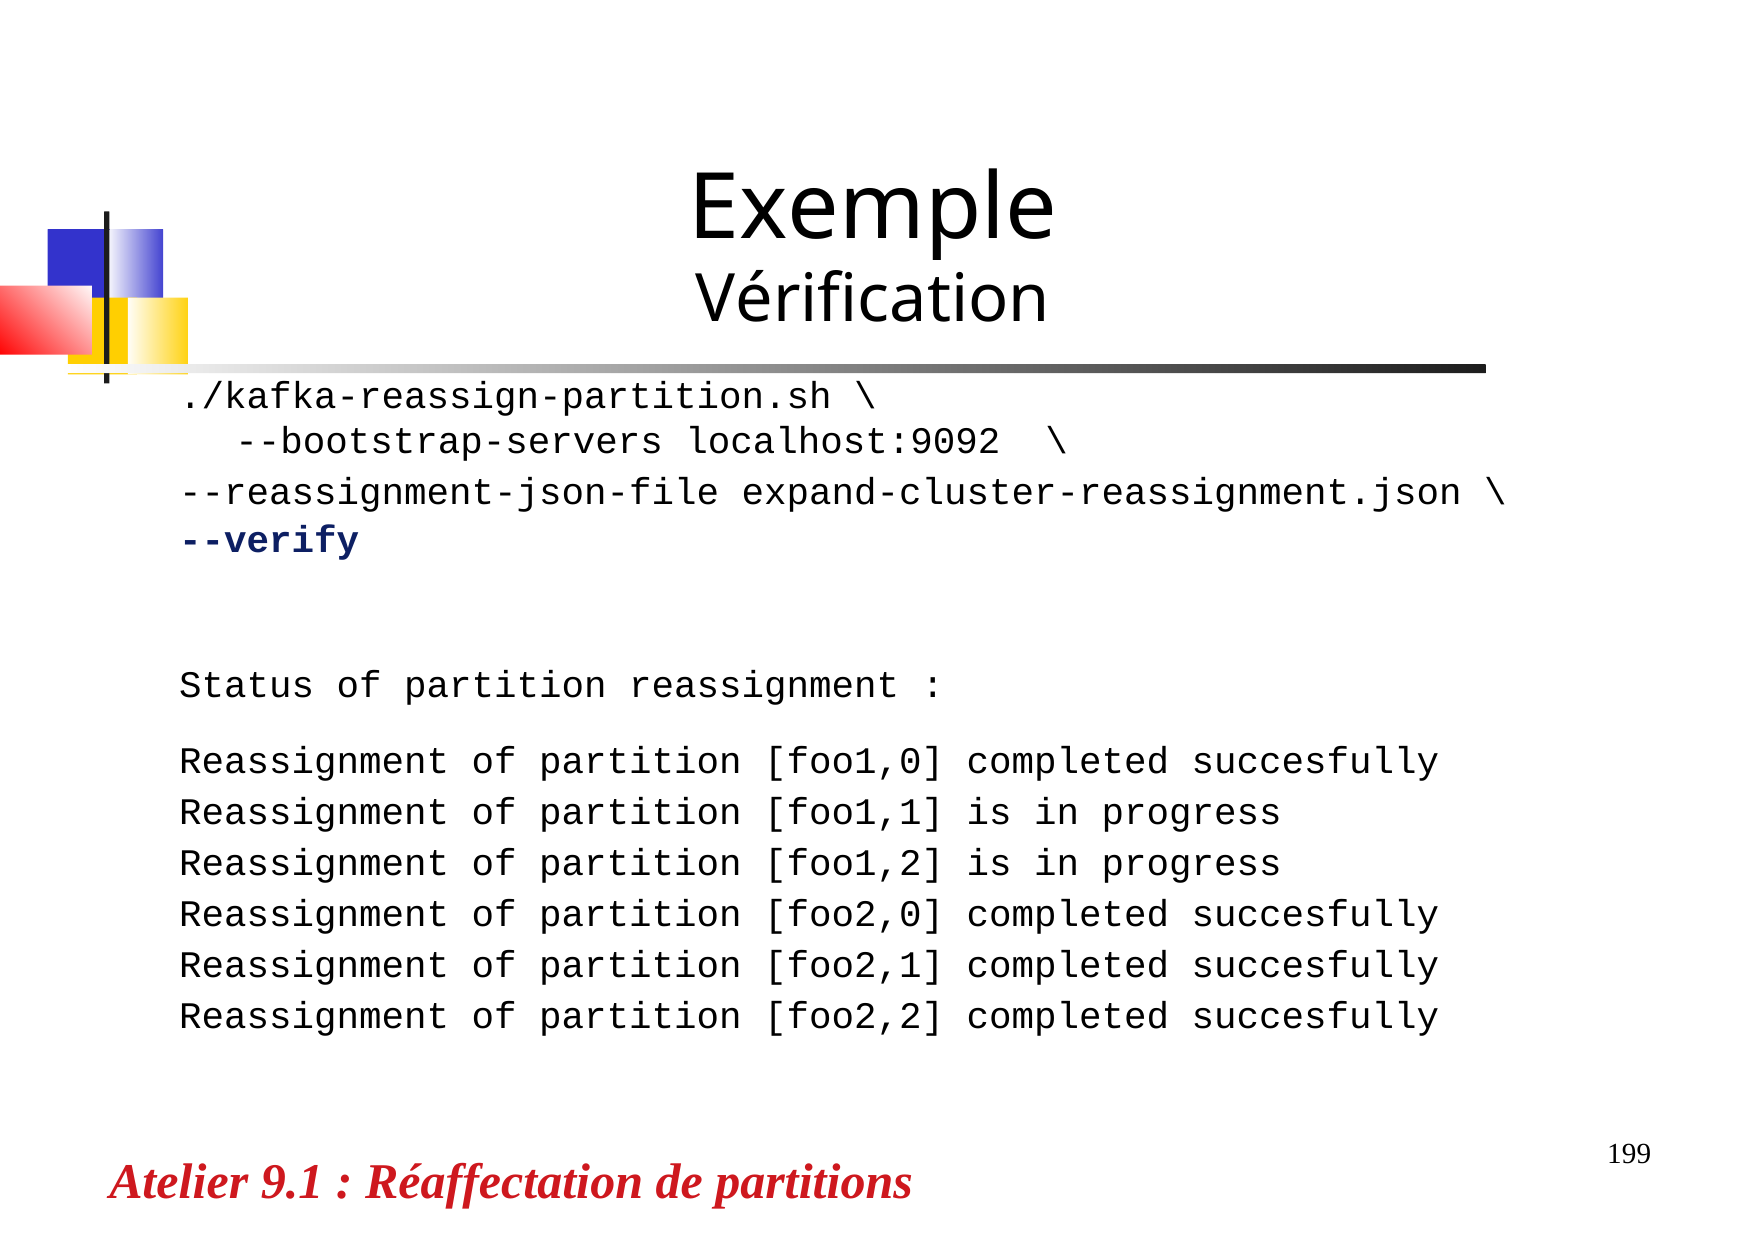

# Exemple Vérification
./kafka-reassign-partition.sh \
--bootstrap-servers localhost:9092 \
--reassignment-json-file expand-cluster-reassignment.json \
--verify
Status of partition reassignment :
Reassignment of partition [foo1,0] completed succesfully
Reassignment of partition [foo1,1] is in progress
Reassignment of partition [foo1,2] is in progress
Reassignment of partition [foo2,0] completed succesfully
Reassignment of partition [foo2,1] completed succesfully
Reassignment of partition [foo2,2] completed succesfully
Atelier 9.1 : Réaffectation de partitions